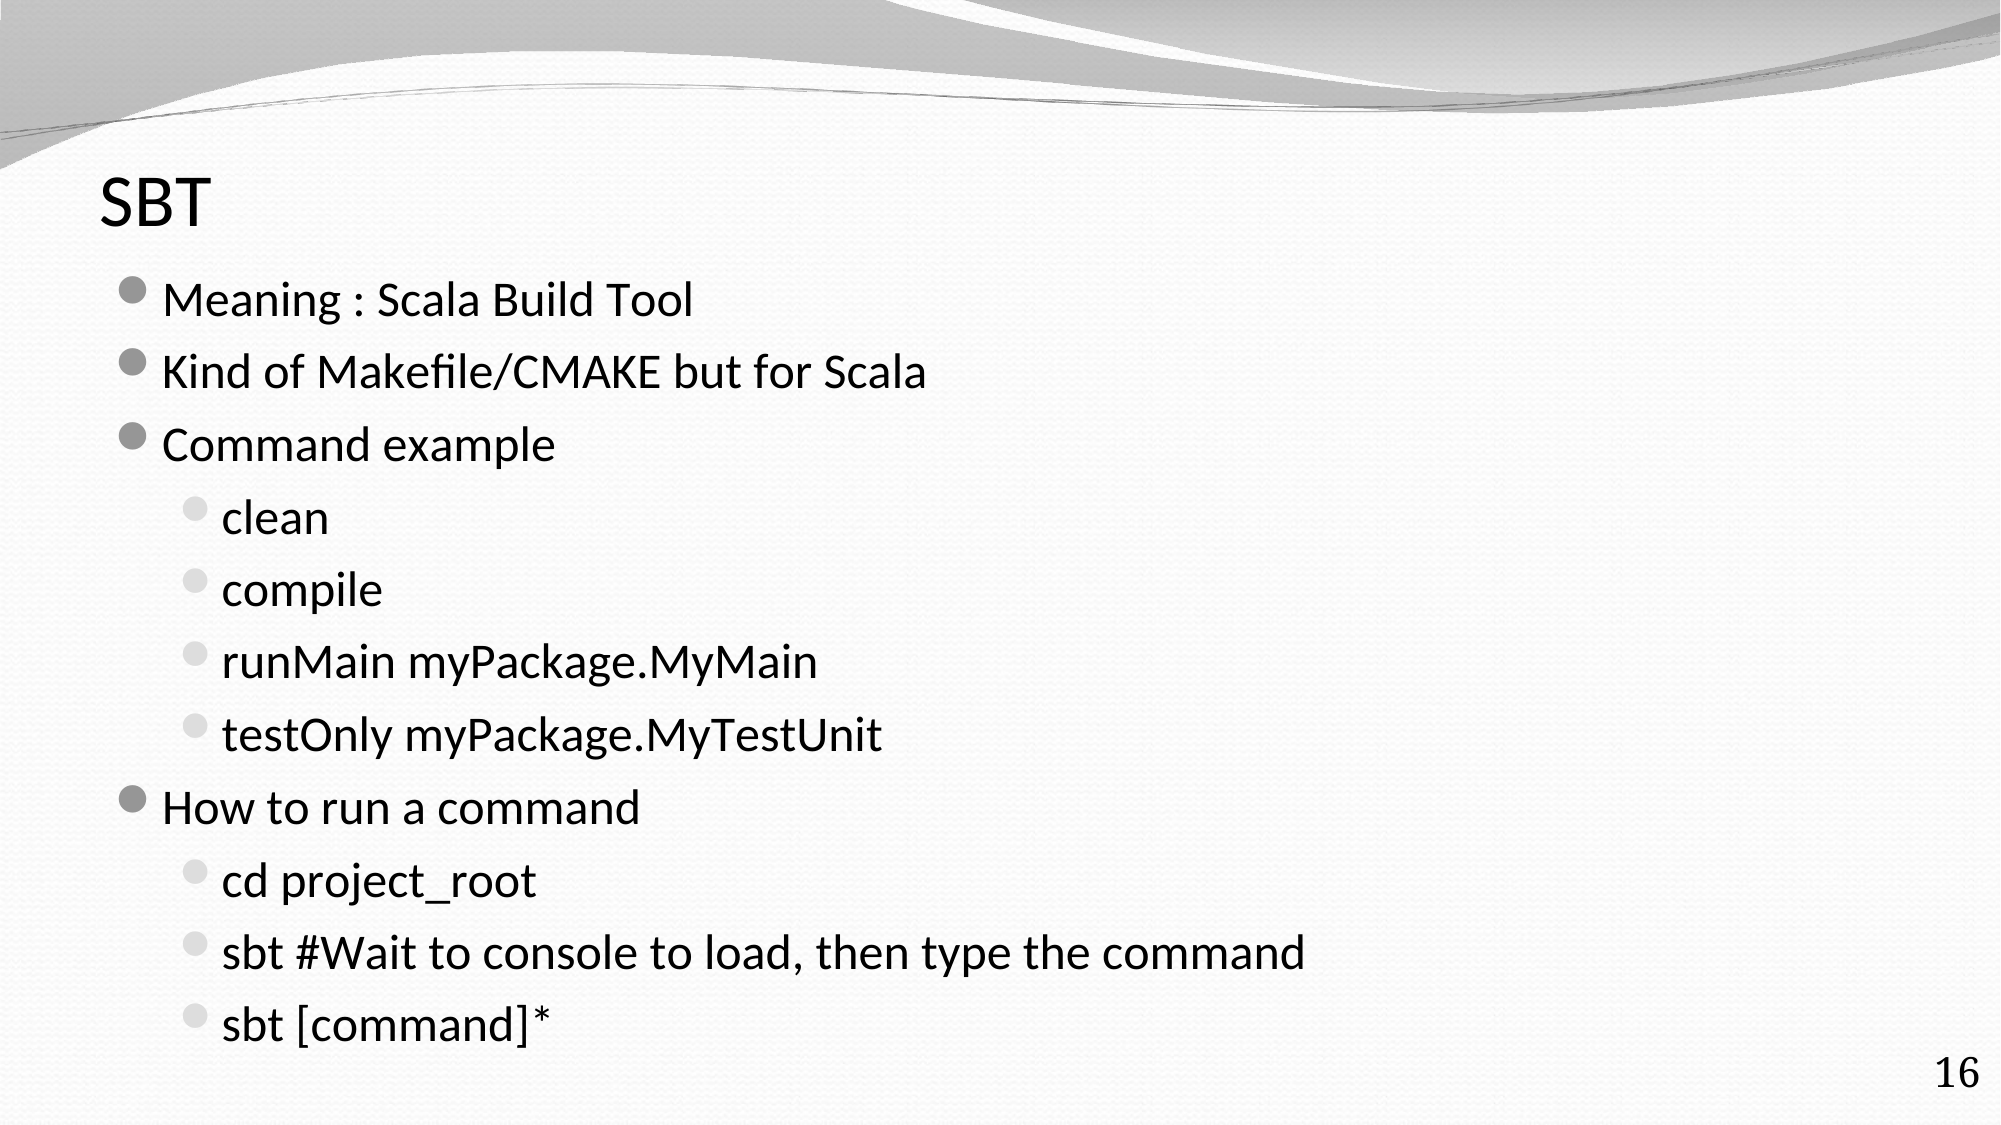

# SBT
Meaning : Scala Build Tool
Kind of Makefile/CMAKE but for Scala
Command example
clean
compile
runMain myPackage.MyMain
testOnly myPackage.MyTestUnit
How to run a command
cd project_root
sbt #Wait to console to load, then type the command
sbt [command]*